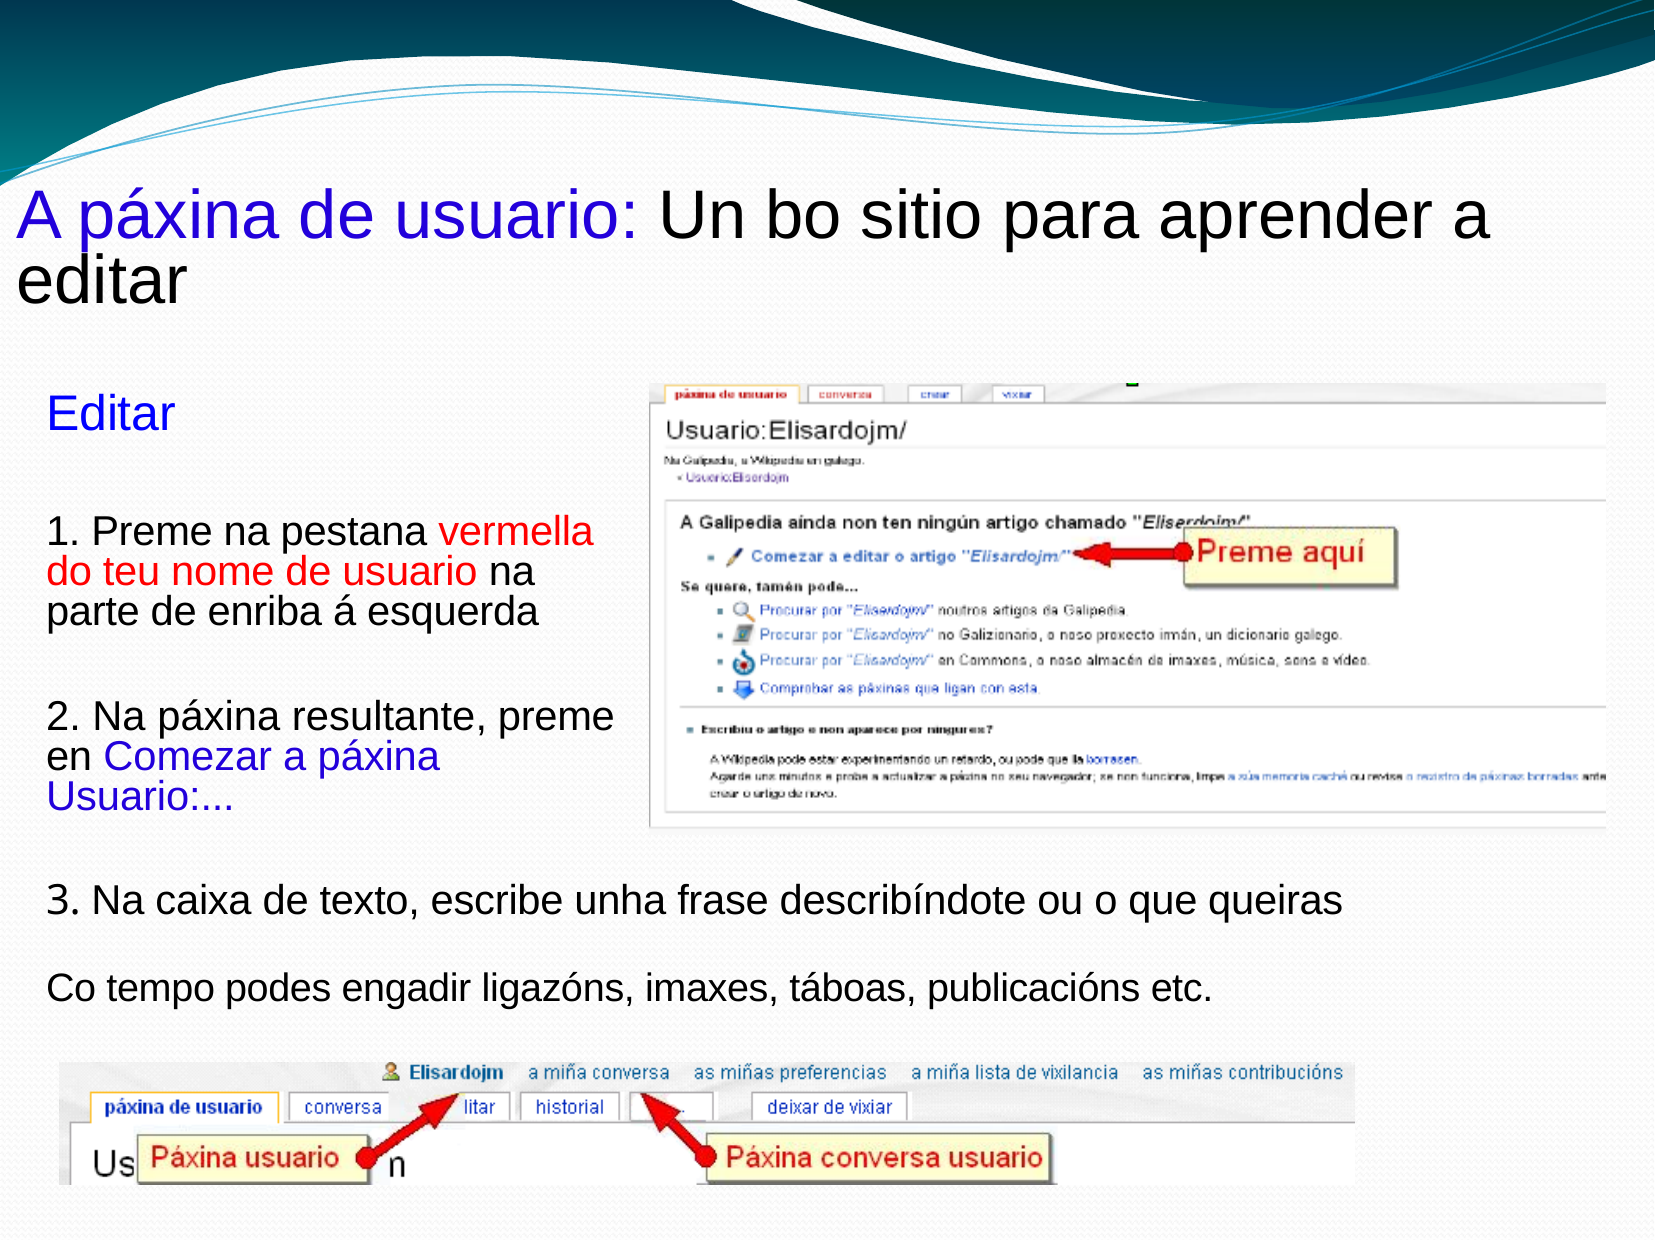

# A páxina de usuario: Un bo sitio para aprender a editar
Editar
1. Preme na pestana vermella do teu nome de usuario na parte de enriba á esquerda
2. Na páxina resultante, preme en Comezar a páxina Usuario:...
3. Na caixa de texto, escribe unha frase describíndote ou o que queiras
Co tempo podes engadir ligazóns, imaxes, táboas, publicacións etc.